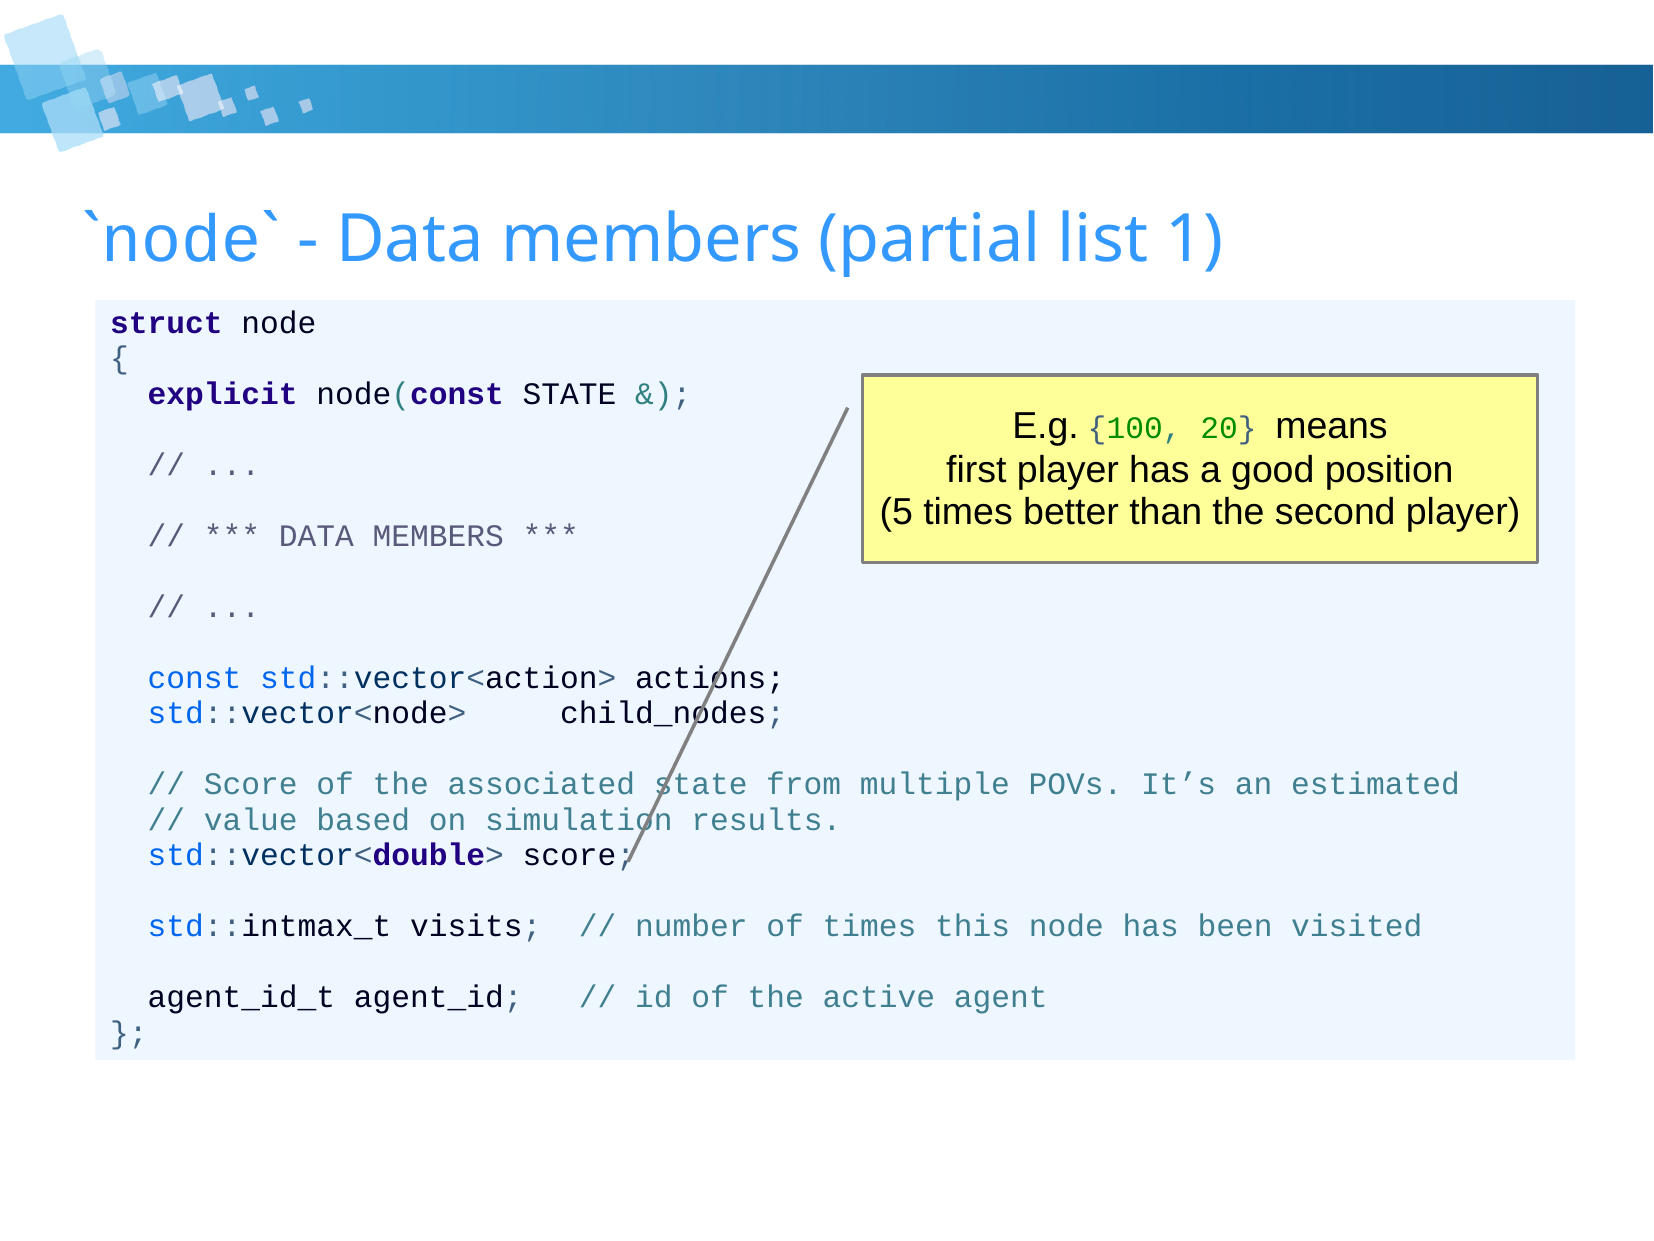

# `node` - Data members (partial list 1)
struct node
{
 explicit node(const STATE &);
 // ...
 // *** DATA MEMBERS ***
 // ...
 const std::vector<action> actions;
 std::vector<node> child_nodes;
 // Score of the associated state from multiple POVs. It’s an estimated
 // value based on simulation results.
 std::vector<double> score;
 std::intmax_t visits; // number of times this node has been visited
 agent_id_t agent_id; // id of the active agent
};
E.g. {100, 20} means
first player has a good position
(5 times better than the second player)